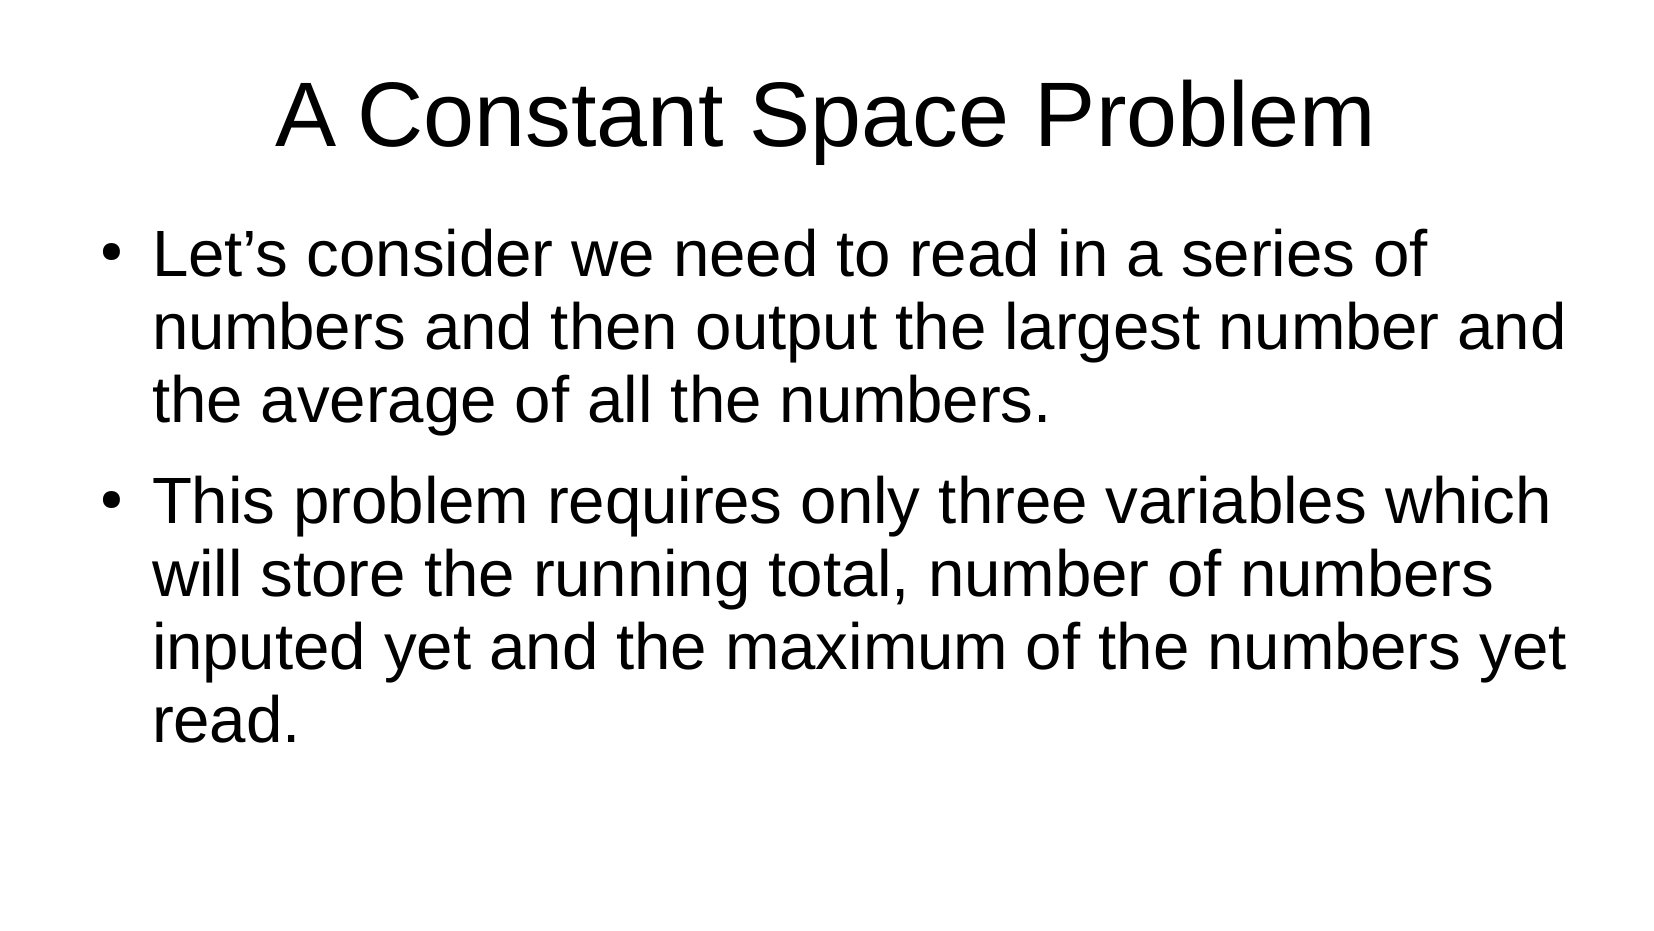

# A Constant Space Problem
Let’s consider we need to read in a series of numbers and then output the largest number and the average of all the numbers.
This problem requires only three variables which will store the running total, number of numbers inputed yet and the maximum of the numbers yet read.